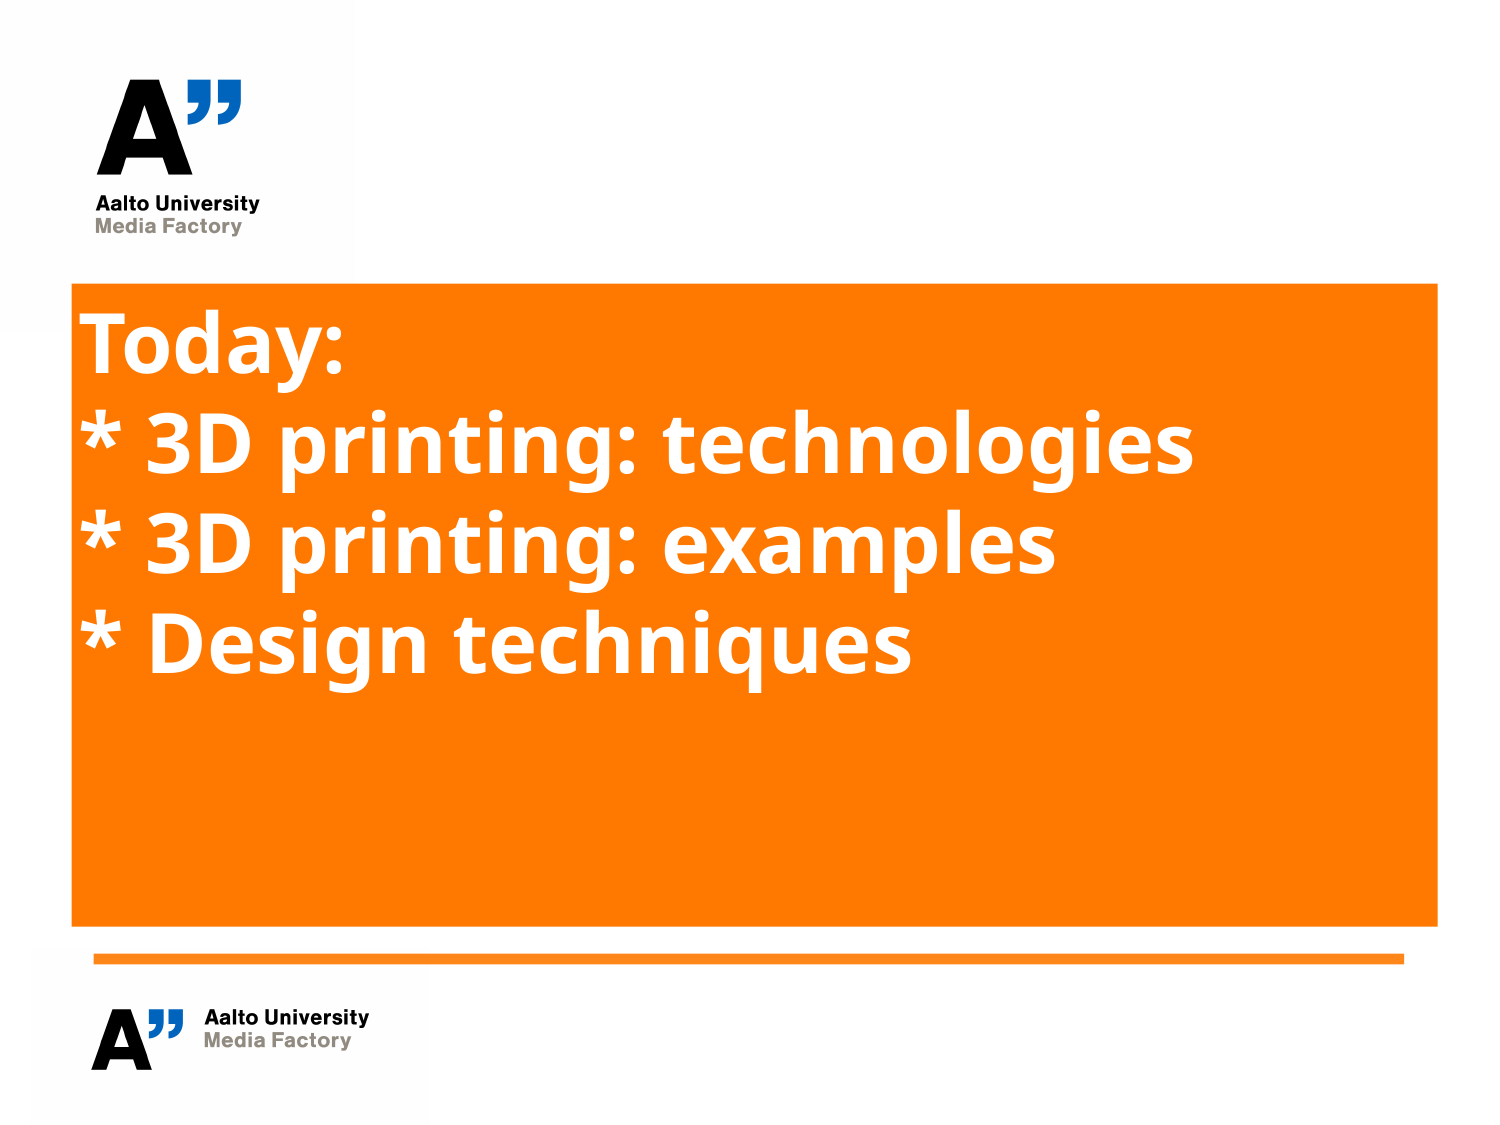

#
Today:
* 3D printing: technologies
* 3D printing: examples
* Design techniques